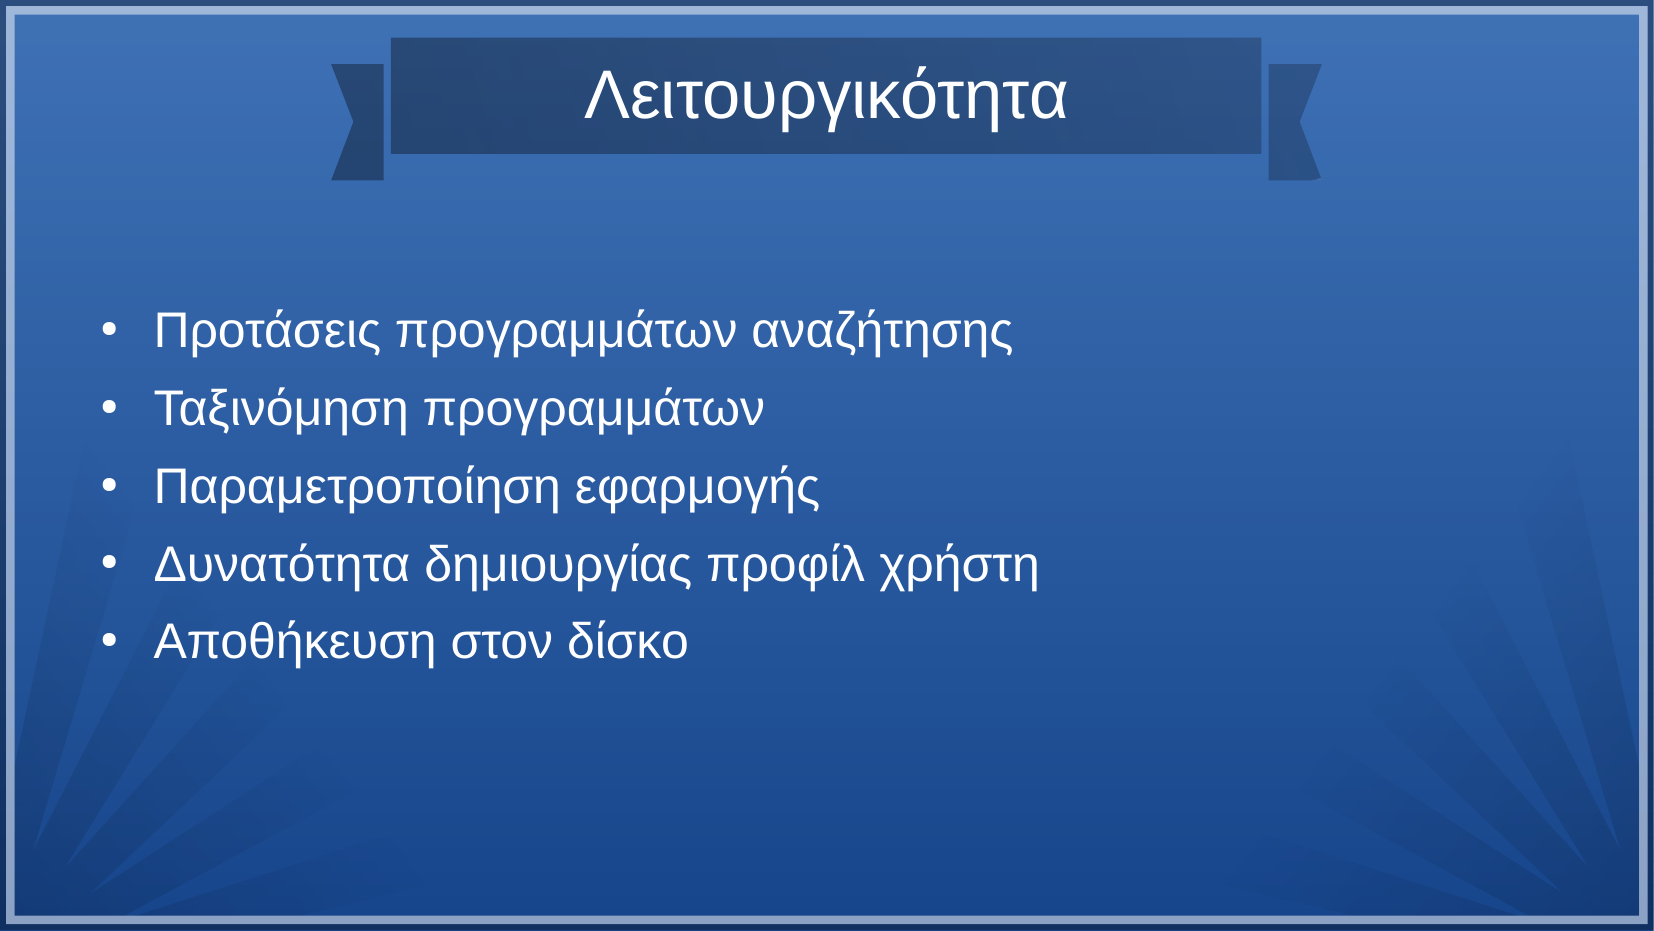

# Λειτουργικότητα
Προτάσεις προγραμμάτων αναζήτησης
Ταξινόμηση προγραμμάτων
Παραμετροποίηση εφαρμογής
Δυνατότητα δημιουργίας προφίλ χρήστη
Αποθήκευση στον δίσκο